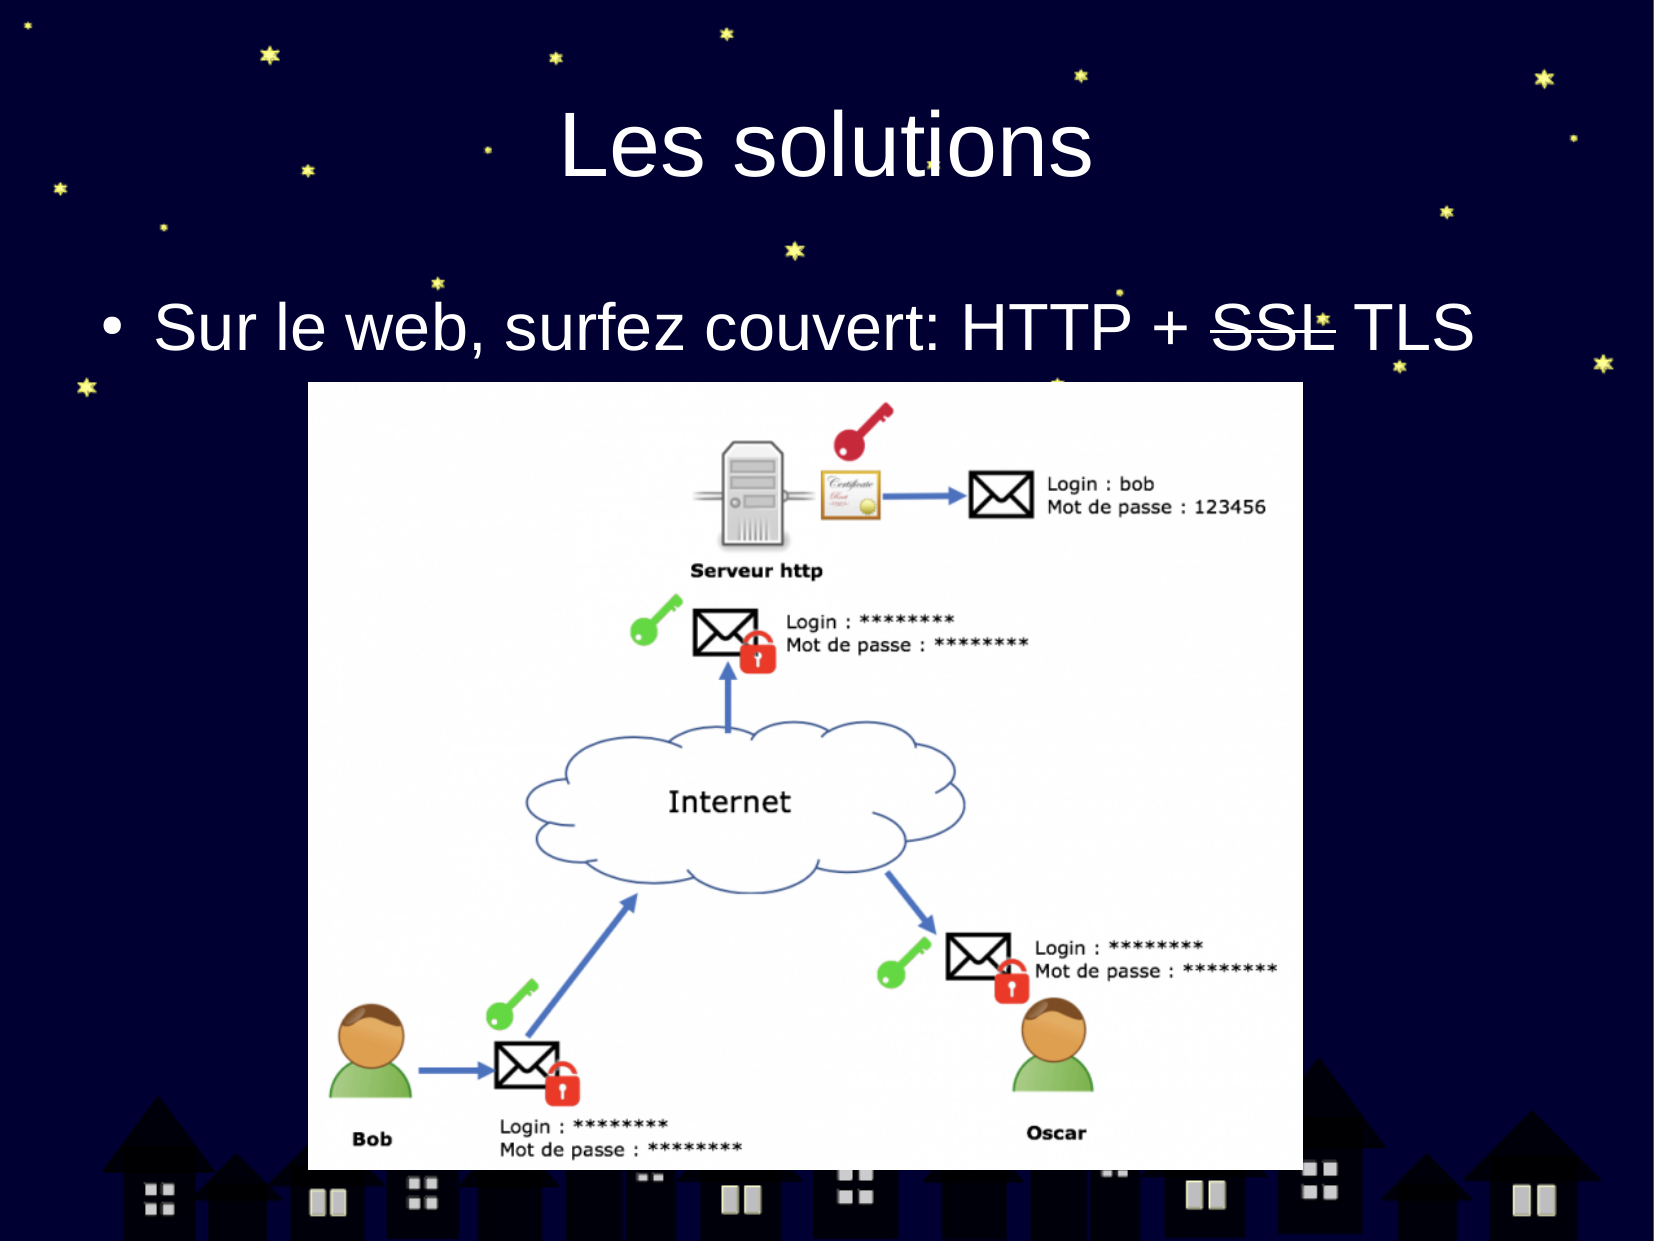

# Les solutions
Sur le web, surfez couvert: HTTP + SSL TLS